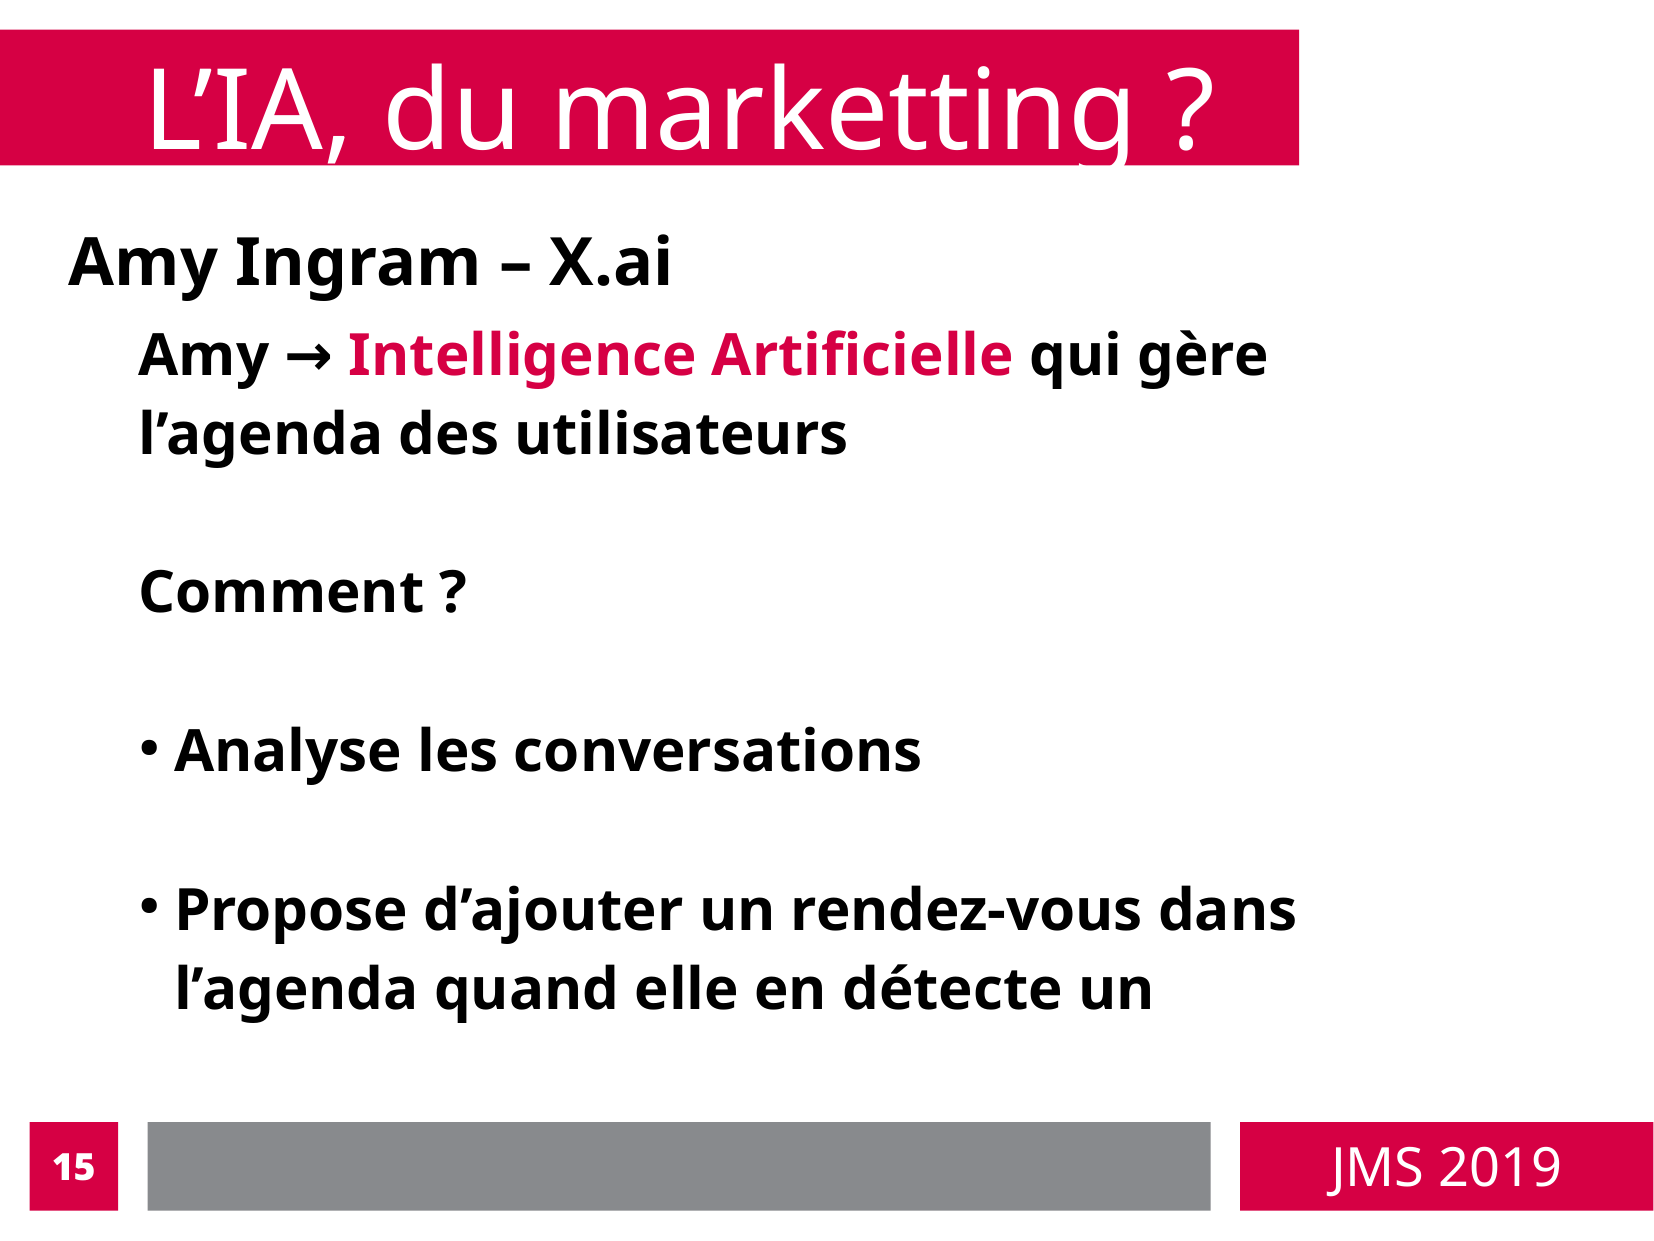

# L’IA, du marketting ?
 Amy Ingram – X.ai
Amy → Intelligence Artificielle qui gère l’agenda des utilisateurs
Comment ?
Analyse les conversations
Propose d’ajouter un rendez-vous dans l’agenda quand elle en détecte un
15